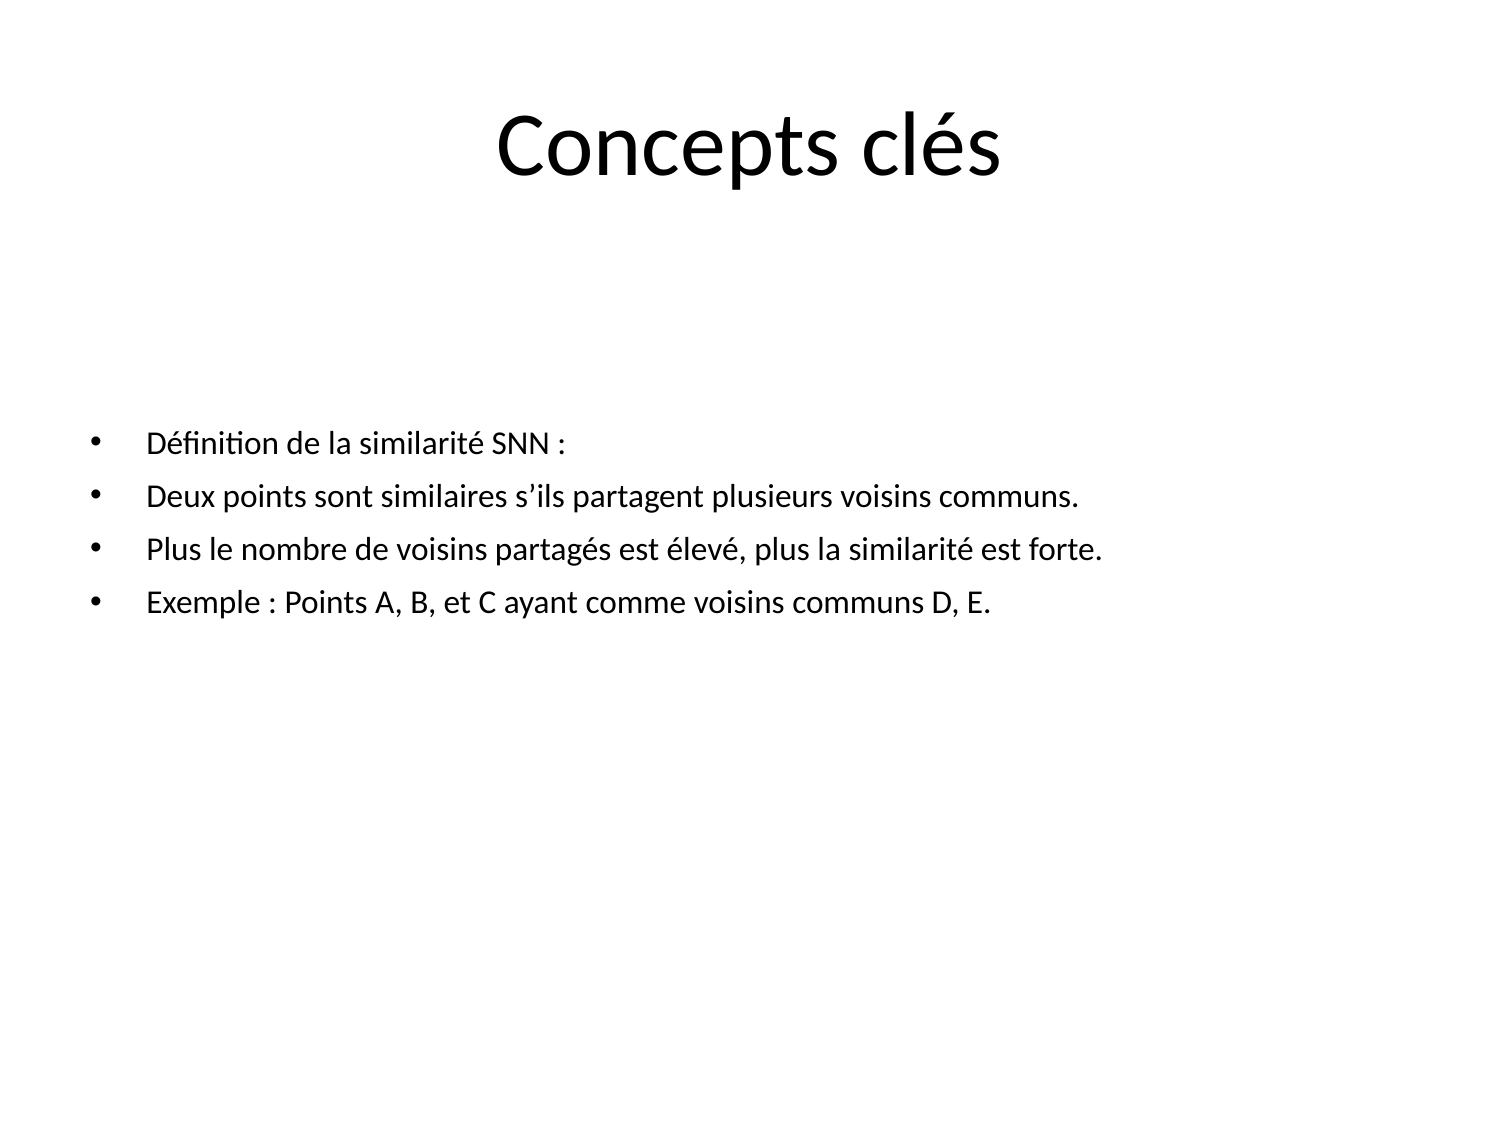

# Concepts clés
Définition de la similarité SNN :
Deux points sont similaires s’ils partagent plusieurs voisins communs.
Plus le nombre de voisins partagés est élevé, plus la similarité est forte.
Exemple : Points A, B, et C ayant comme voisins communs D, E.